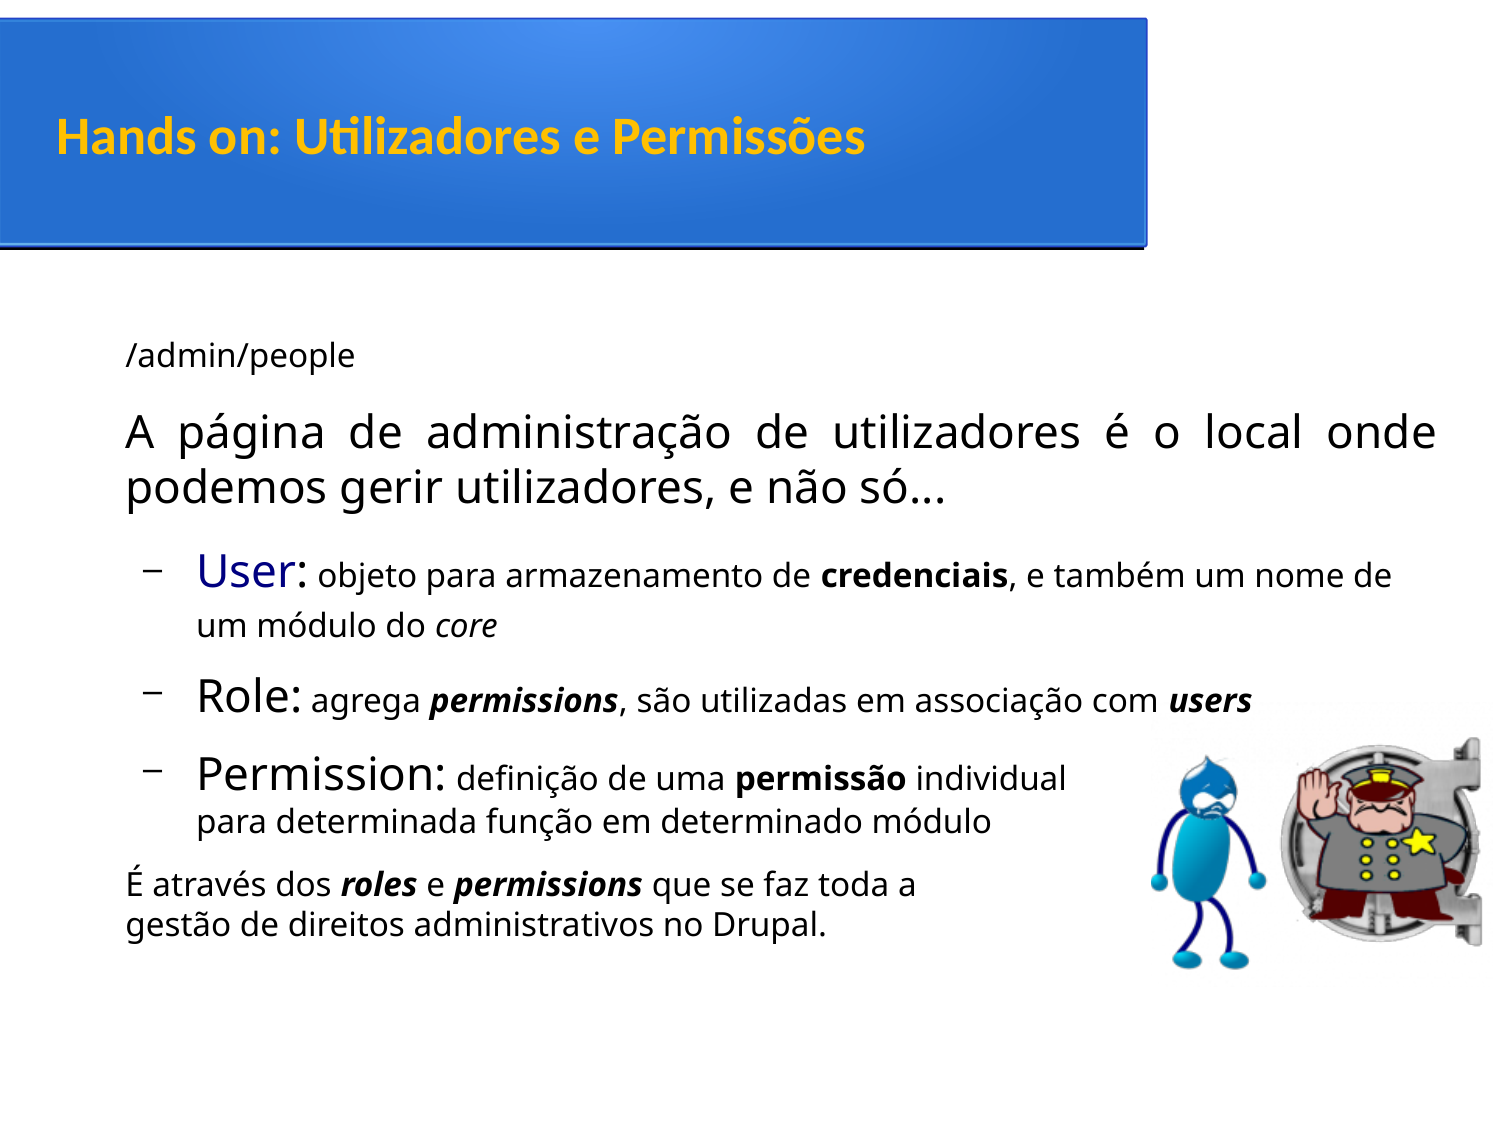

# Hands on: Utilizadores e Permissões
/admin/people
A página de administração de utilizadores é o local onde podemos gerir utilizadores, e não só...
User: objeto para armazenamento de credenciais, e também um nome de um módulo do core
Role: agrega permissions, são utilizadas em associação com users
Permission: definição de uma permissão individual
para determinada função em determinado módulo
É através dos roles e permissions que se faz toda a
gestão de direitos administrativos no Drupal.